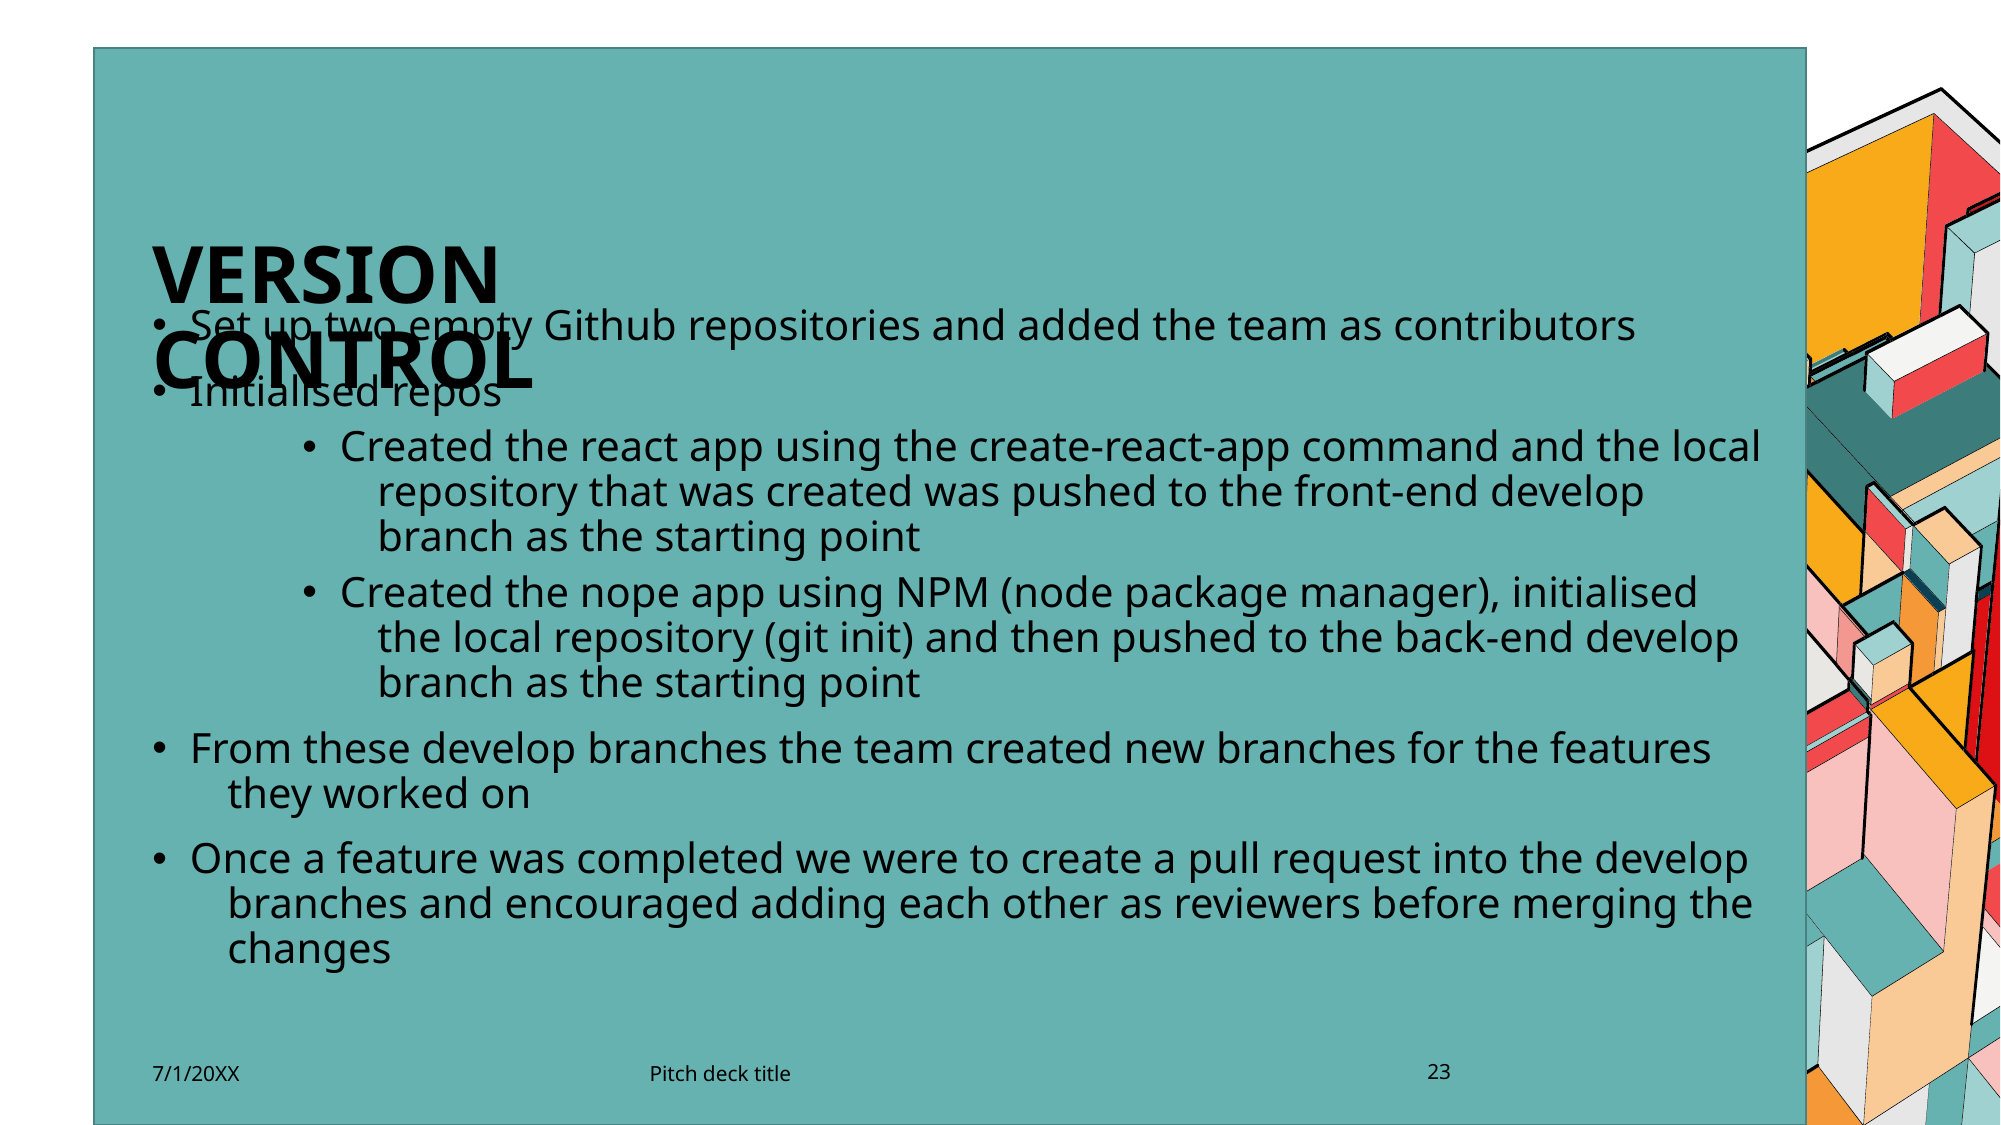

# Version Control
Set up two empty Github repositories and added the team as contributors
Initialised repos
Created the react app using the create-react-app command and the local repository that was created was pushed to the front-end develop branch as the starting point
Created the nope app using NPM (node package manager), initialised the local repository (git init) and then pushed to the back-end develop branch as the starting point
From these develop branches the team created new branches for the features they worked on
Once a feature was completed we were to create a pull request into the develop branches and encouraged adding each other as reviewers before merging the changes
7/1/20XX
Pitch deck title